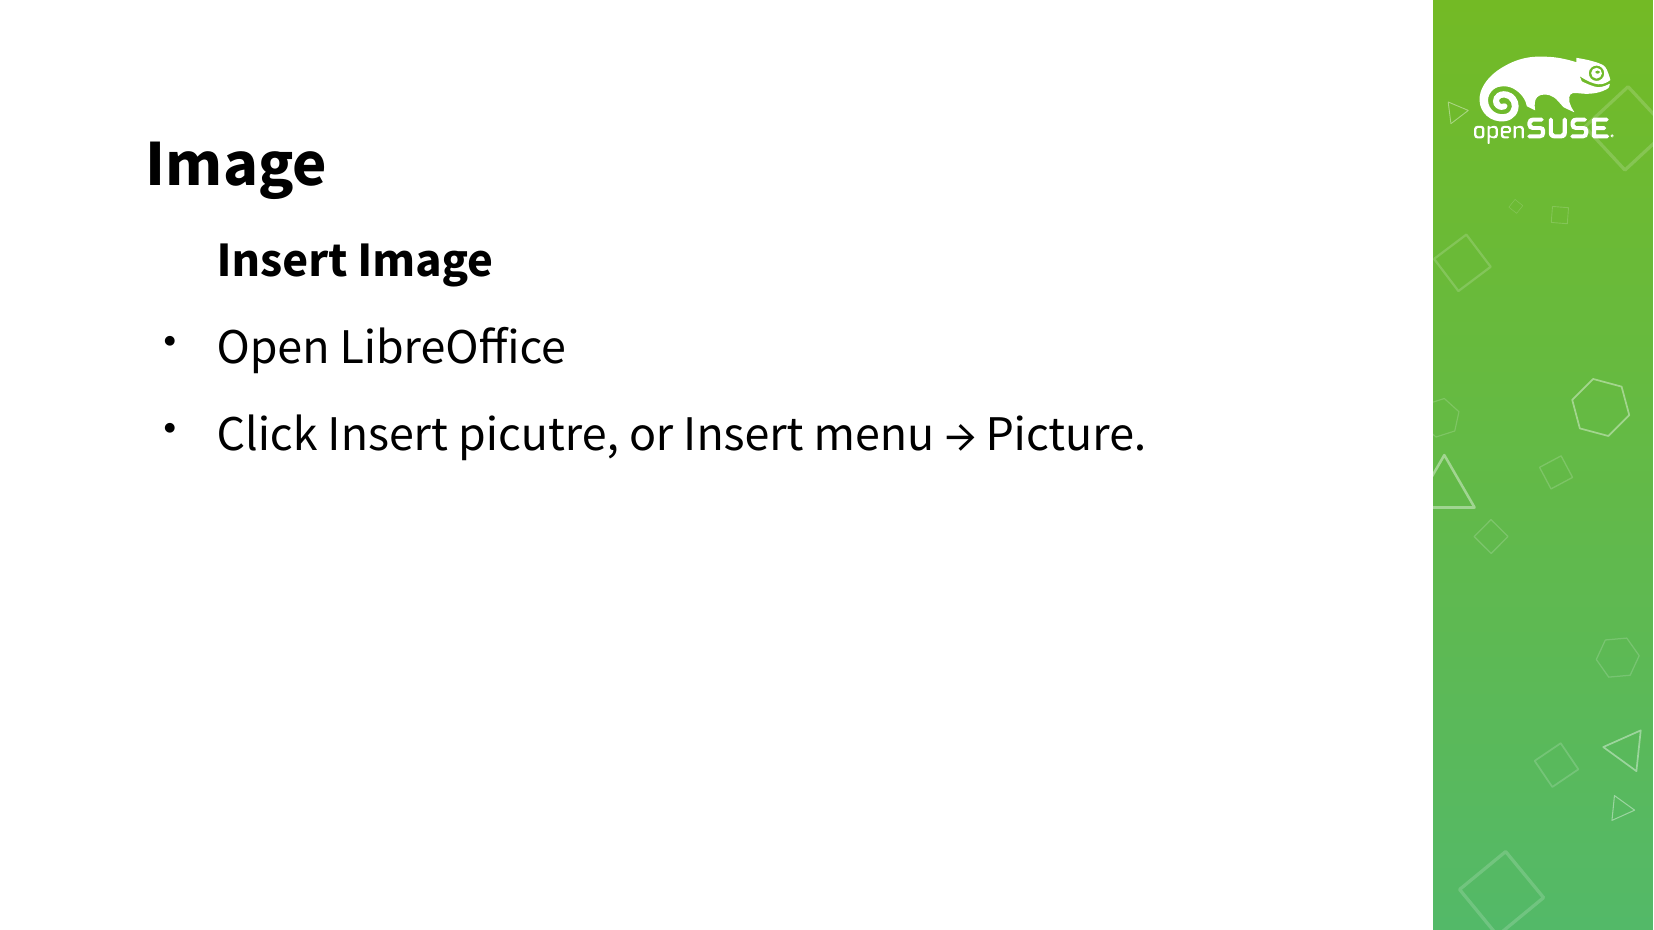

# Image
Insert Image
Open LibreOffice
Click Insert picutre, or Insert menu → Picture.